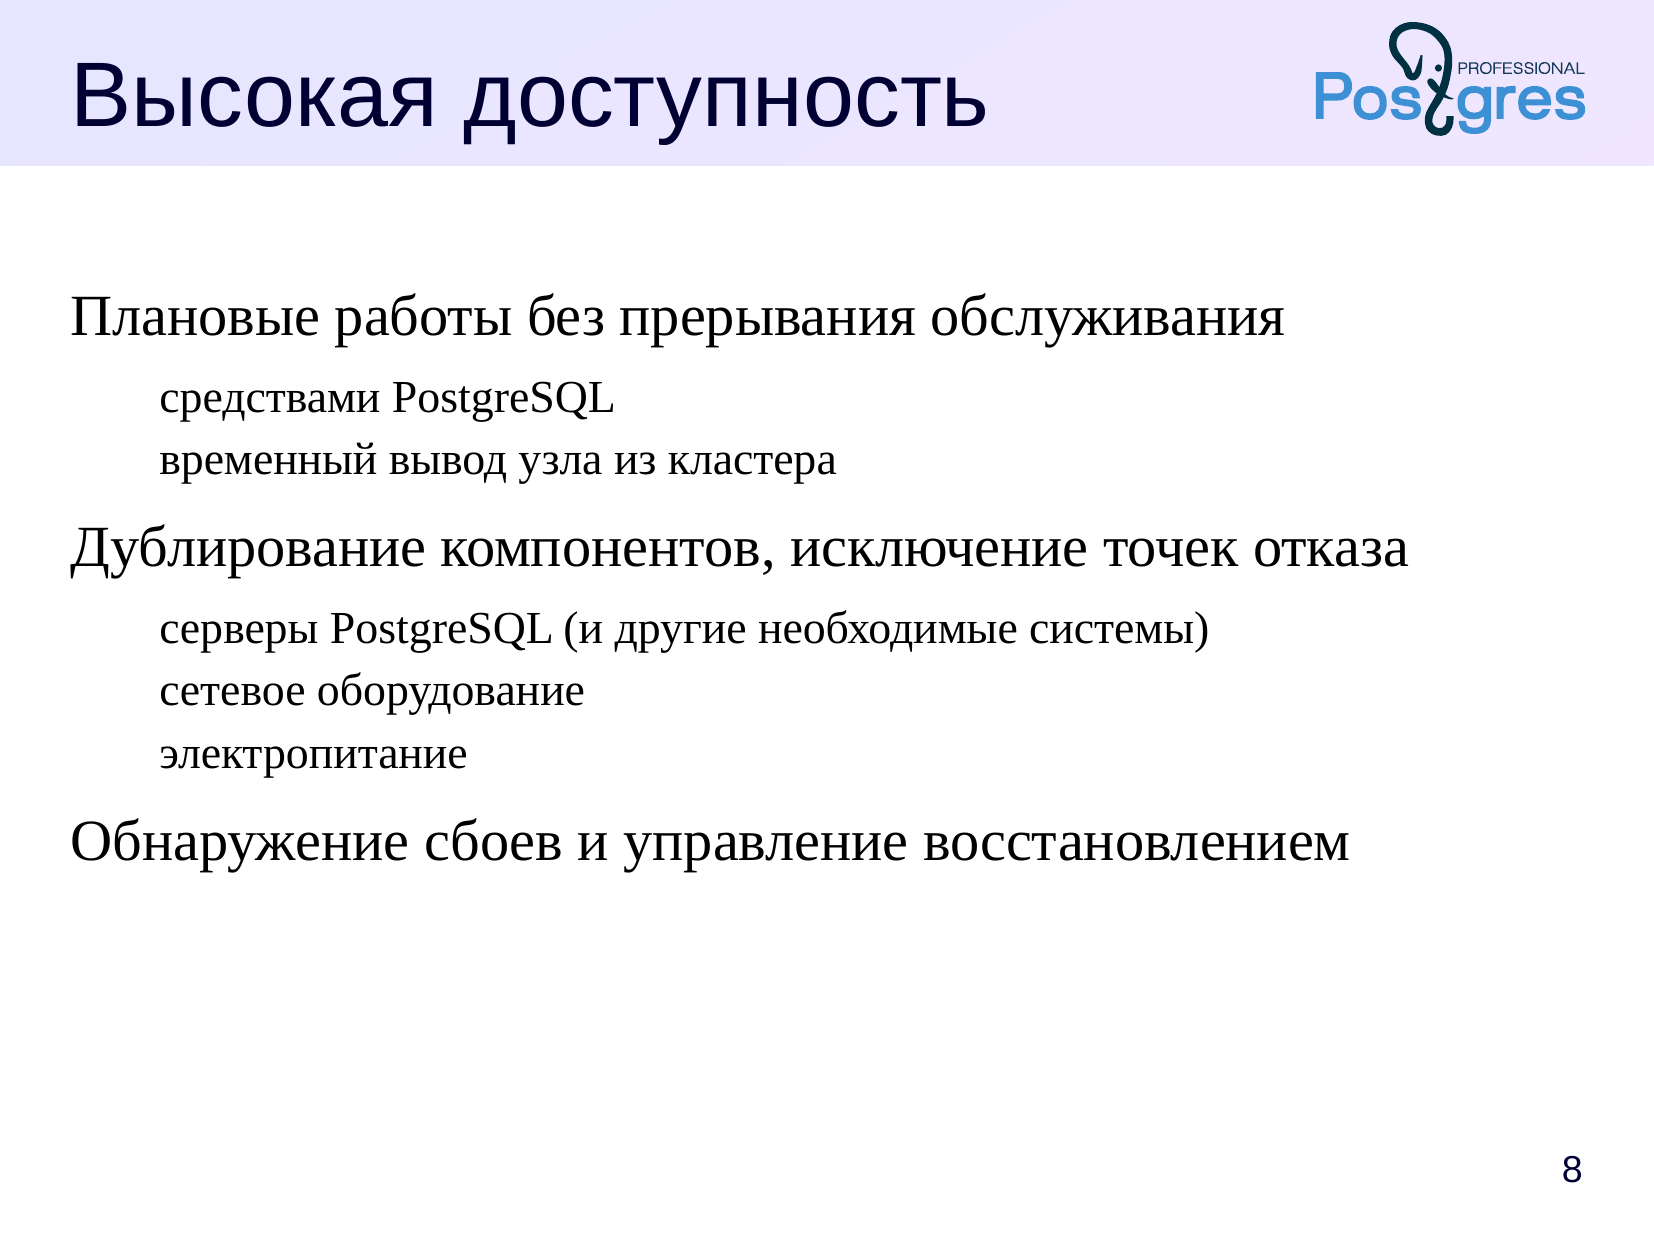

# Высокая доступность
Плановые работы без прерывания обслуживания
средствами PostgreSQL
временный вывод узла из кластера
Дублирование компонентов, исключение точек отказа
серверы PostgreSQL (и другие необходимые системы)
сетевое оборудование
электропитание
Обнаружение сбоев и управление восстановлением